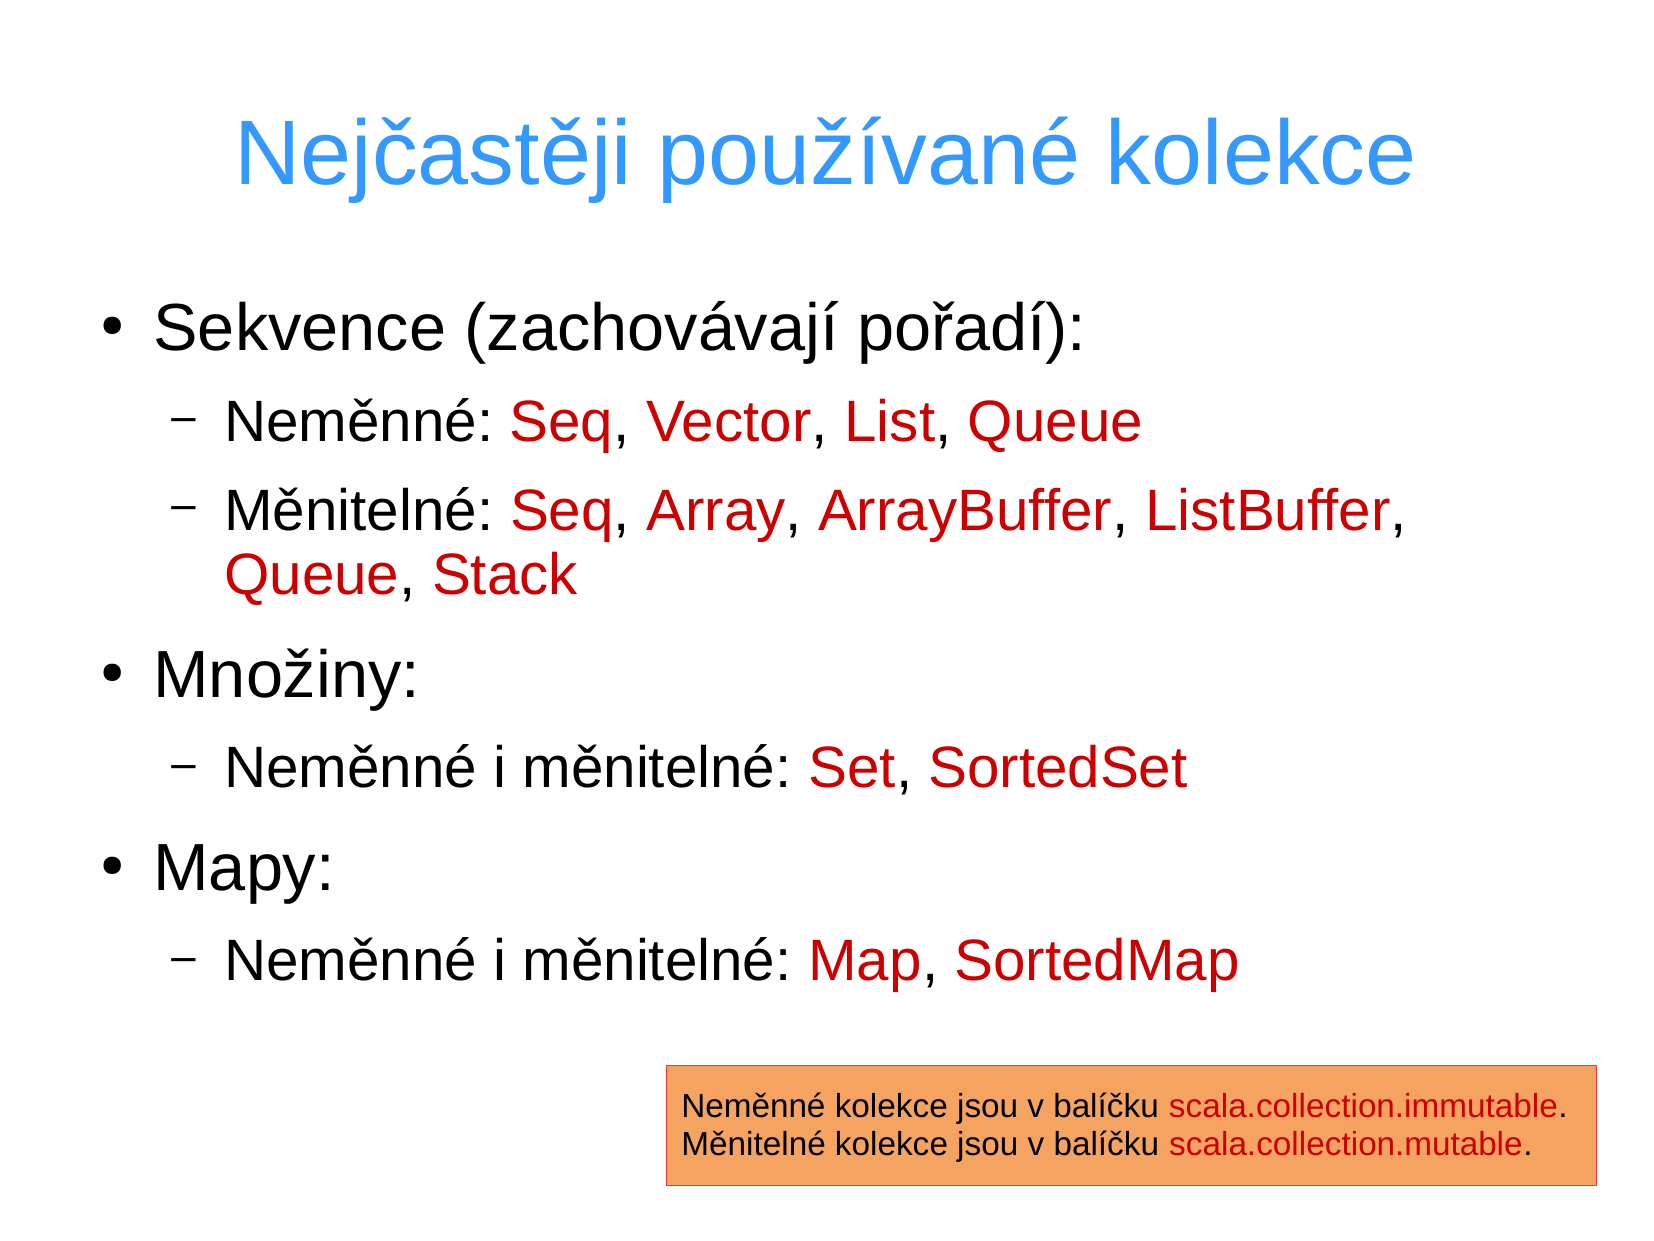

# Nejčastěji používané kolekce
Sekvence (zachovávají pořadí):
Neměnné: Seq, Vector, List, Queue
Měnitelné: Seq, Array, ArrayBuffer, ListBuffer, Queue, Stack
Množiny:
Neměnné i měnitelné: Set, SortedSet
Mapy:
Neměnné i měnitelné: Map, SortedMap
Neměnné kolekce jsou v balíčku scala.collection.immutable.
Měnitelné kolekce jsou v balíčku scala.collection.mutable.